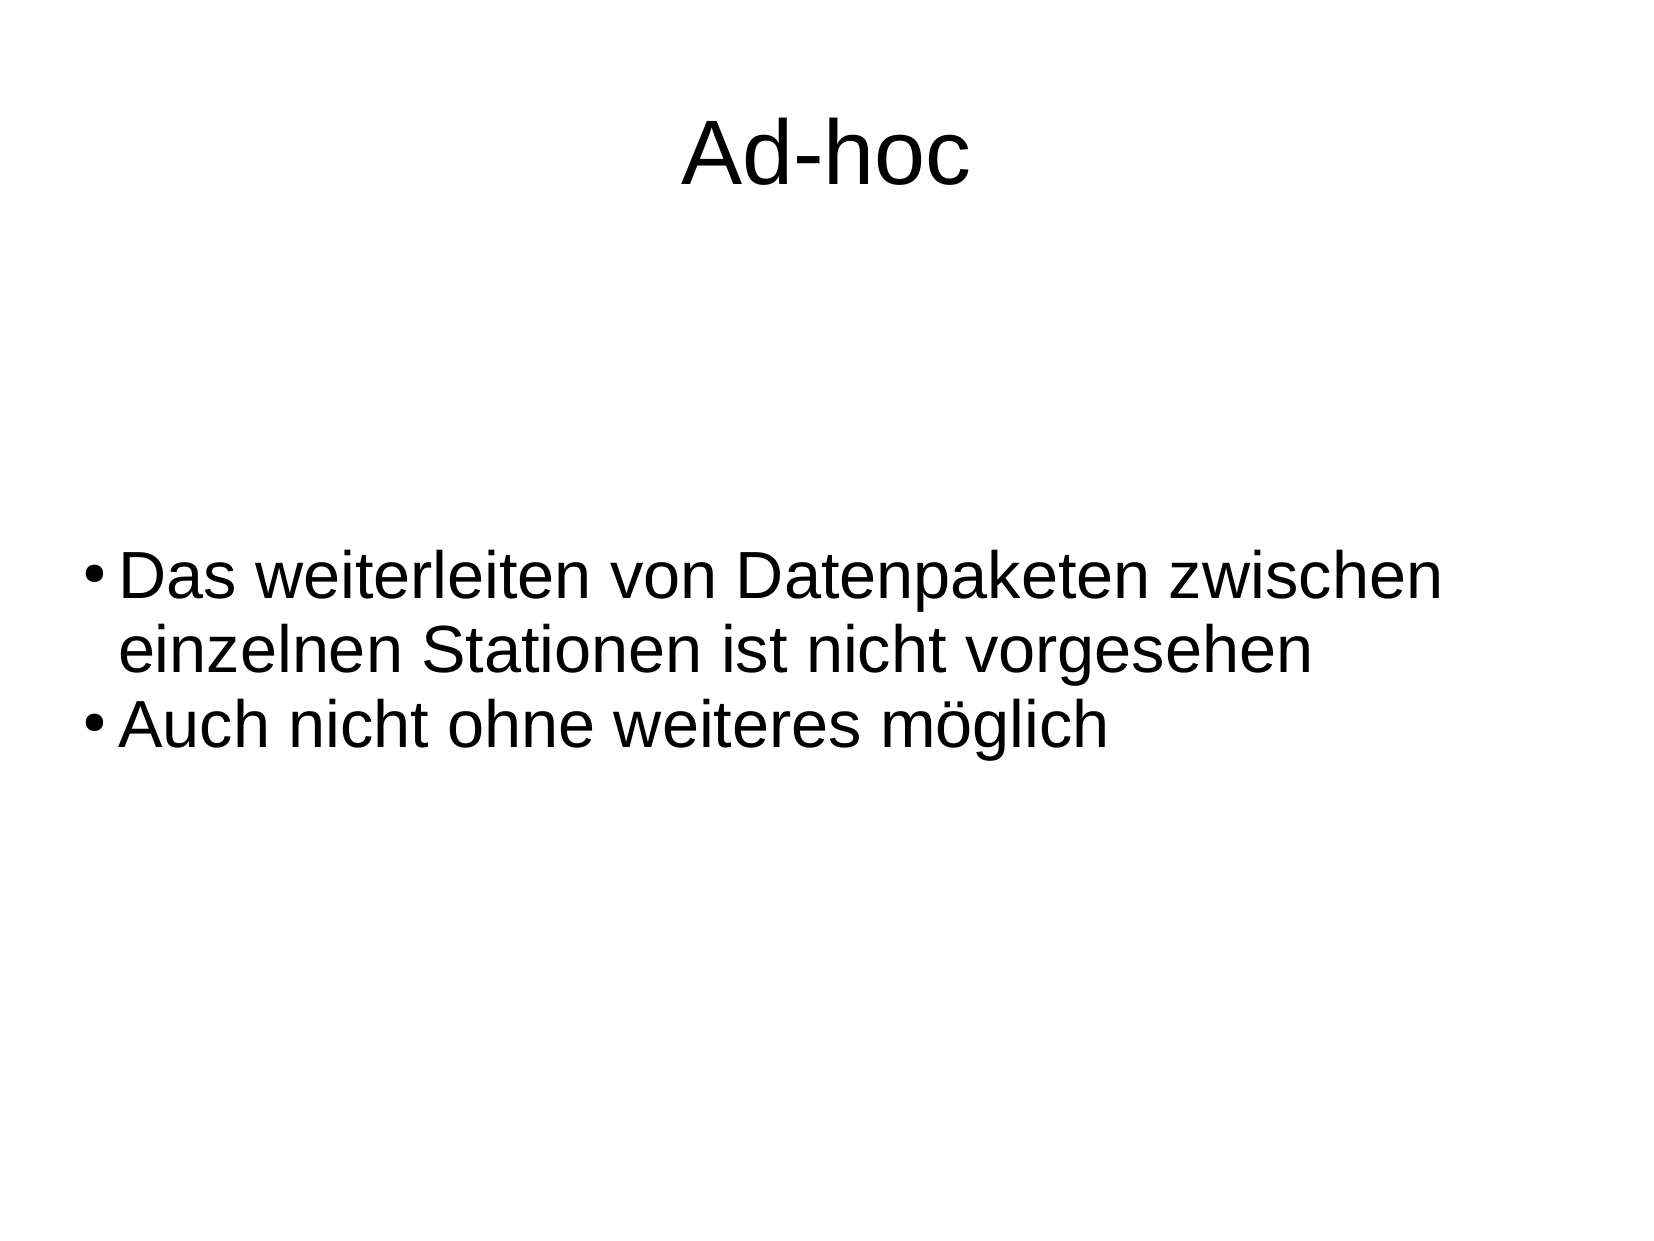

# Ad-hoc
Das weiterleiten von Datenpaketen zwischen einzelnen Stationen ist nicht vorgesehen
Auch nicht ohne weiteres möglich